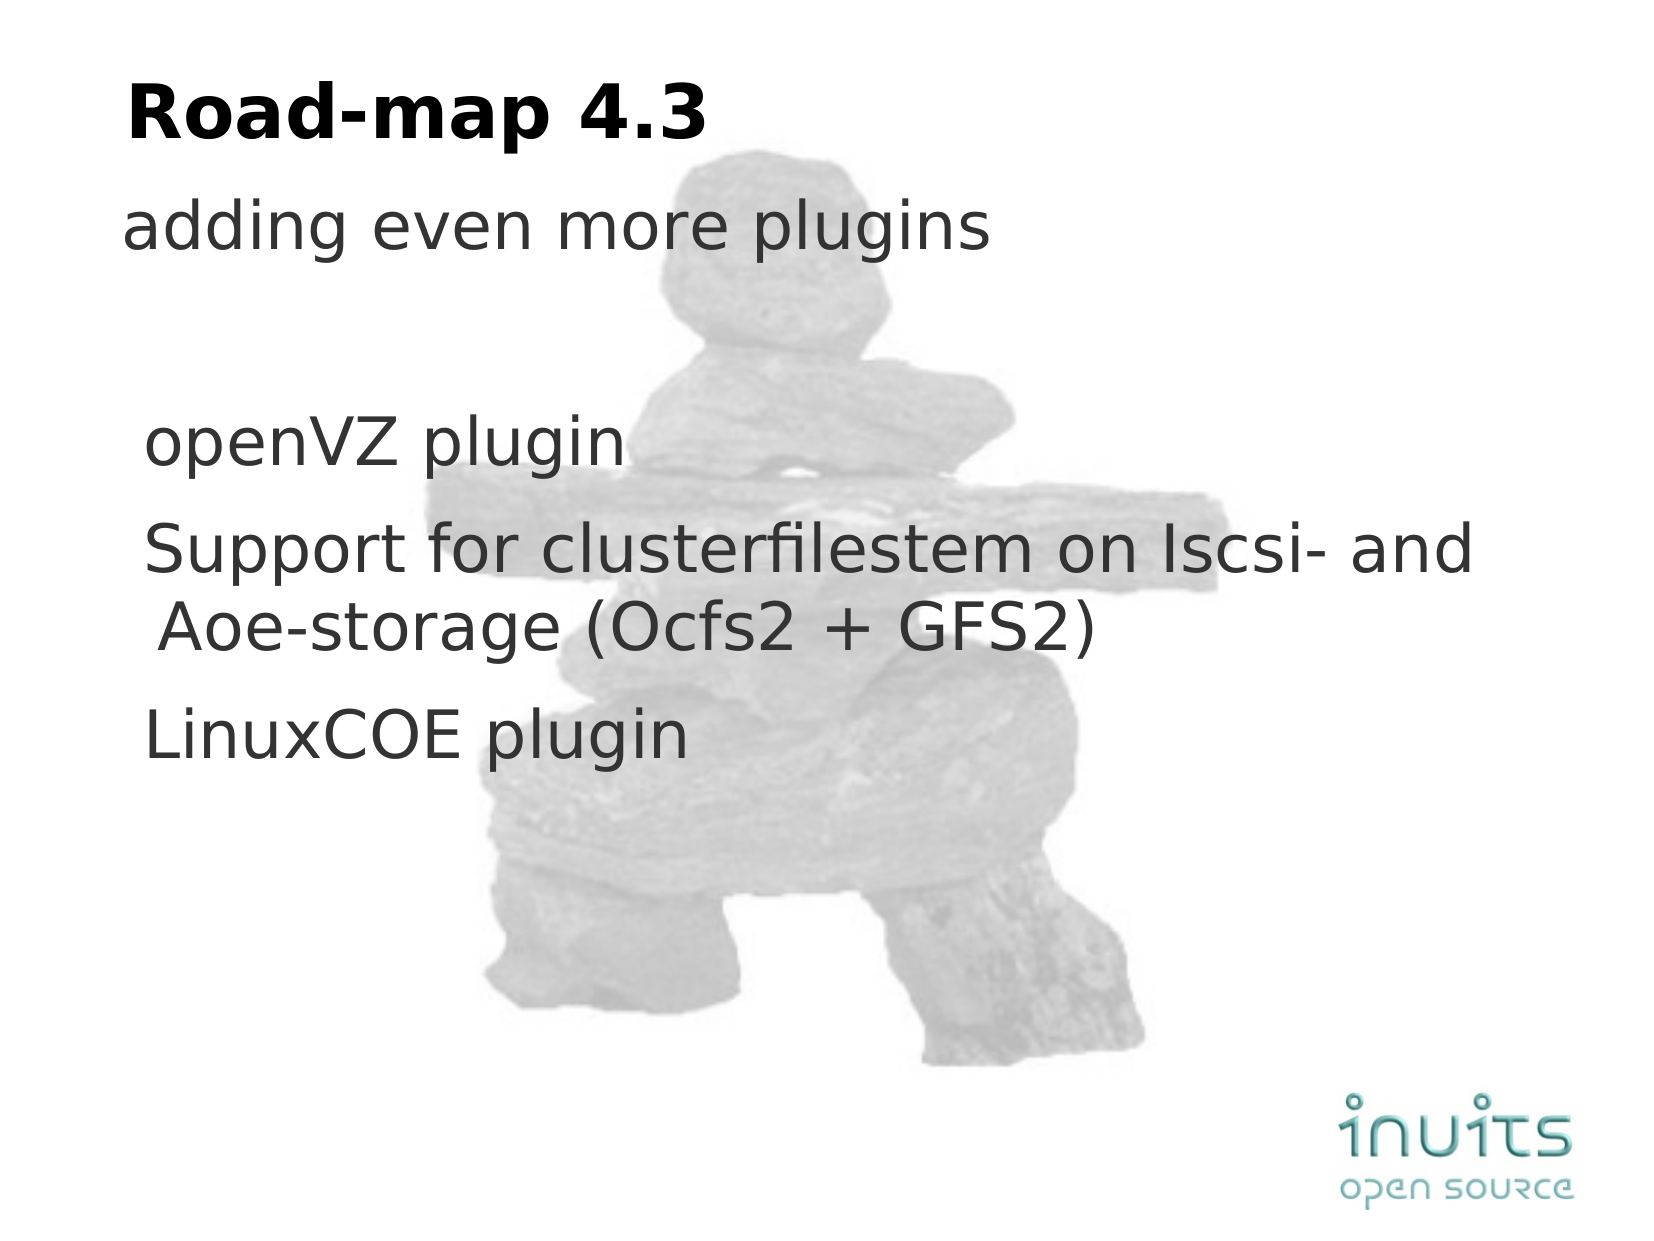

# Road-map 4.3
adding even more plugins
 openVZ plugin
 Support for clusterfilestem on Iscsi- and Aoe-storage (Ocfs2 + GFS2)
 LinuxCOE plugin